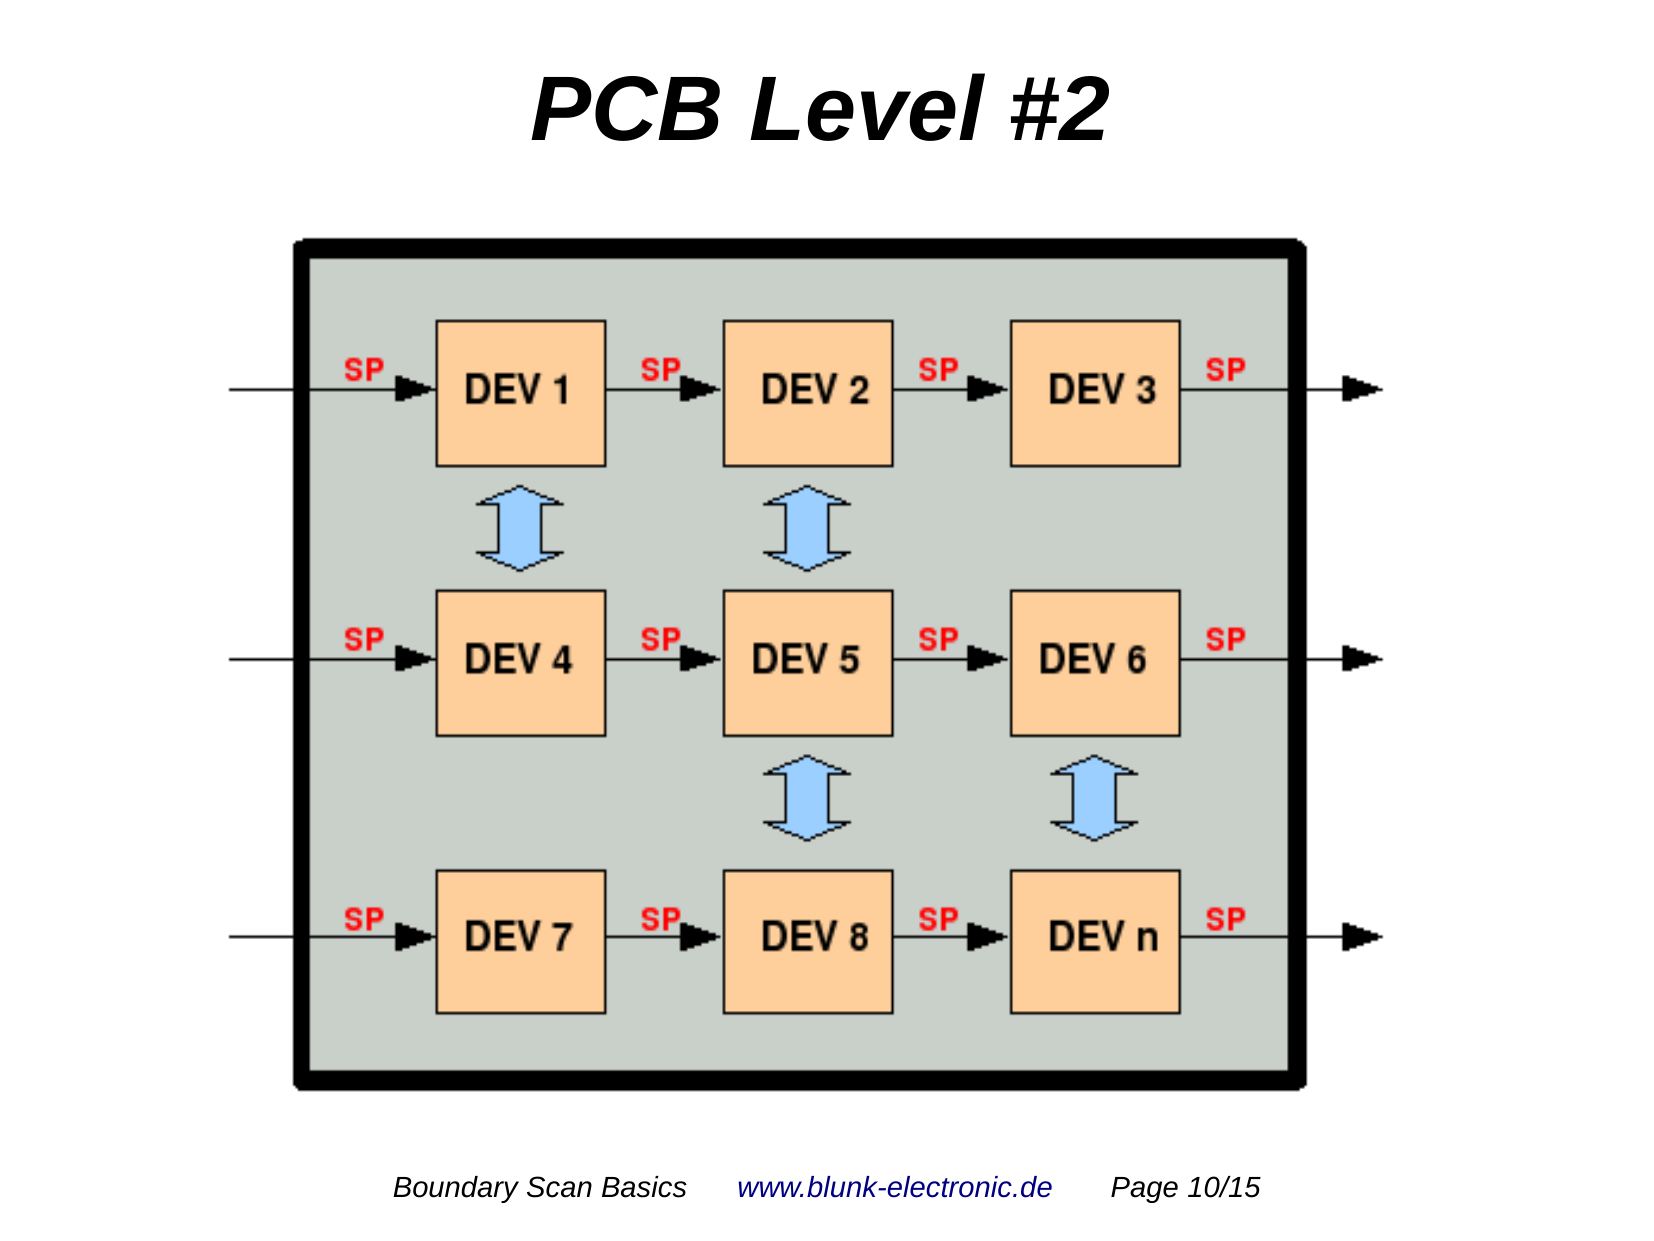

# PCB Level #2
Boundary Scan Basics www.blunk-electronic.de Page /15